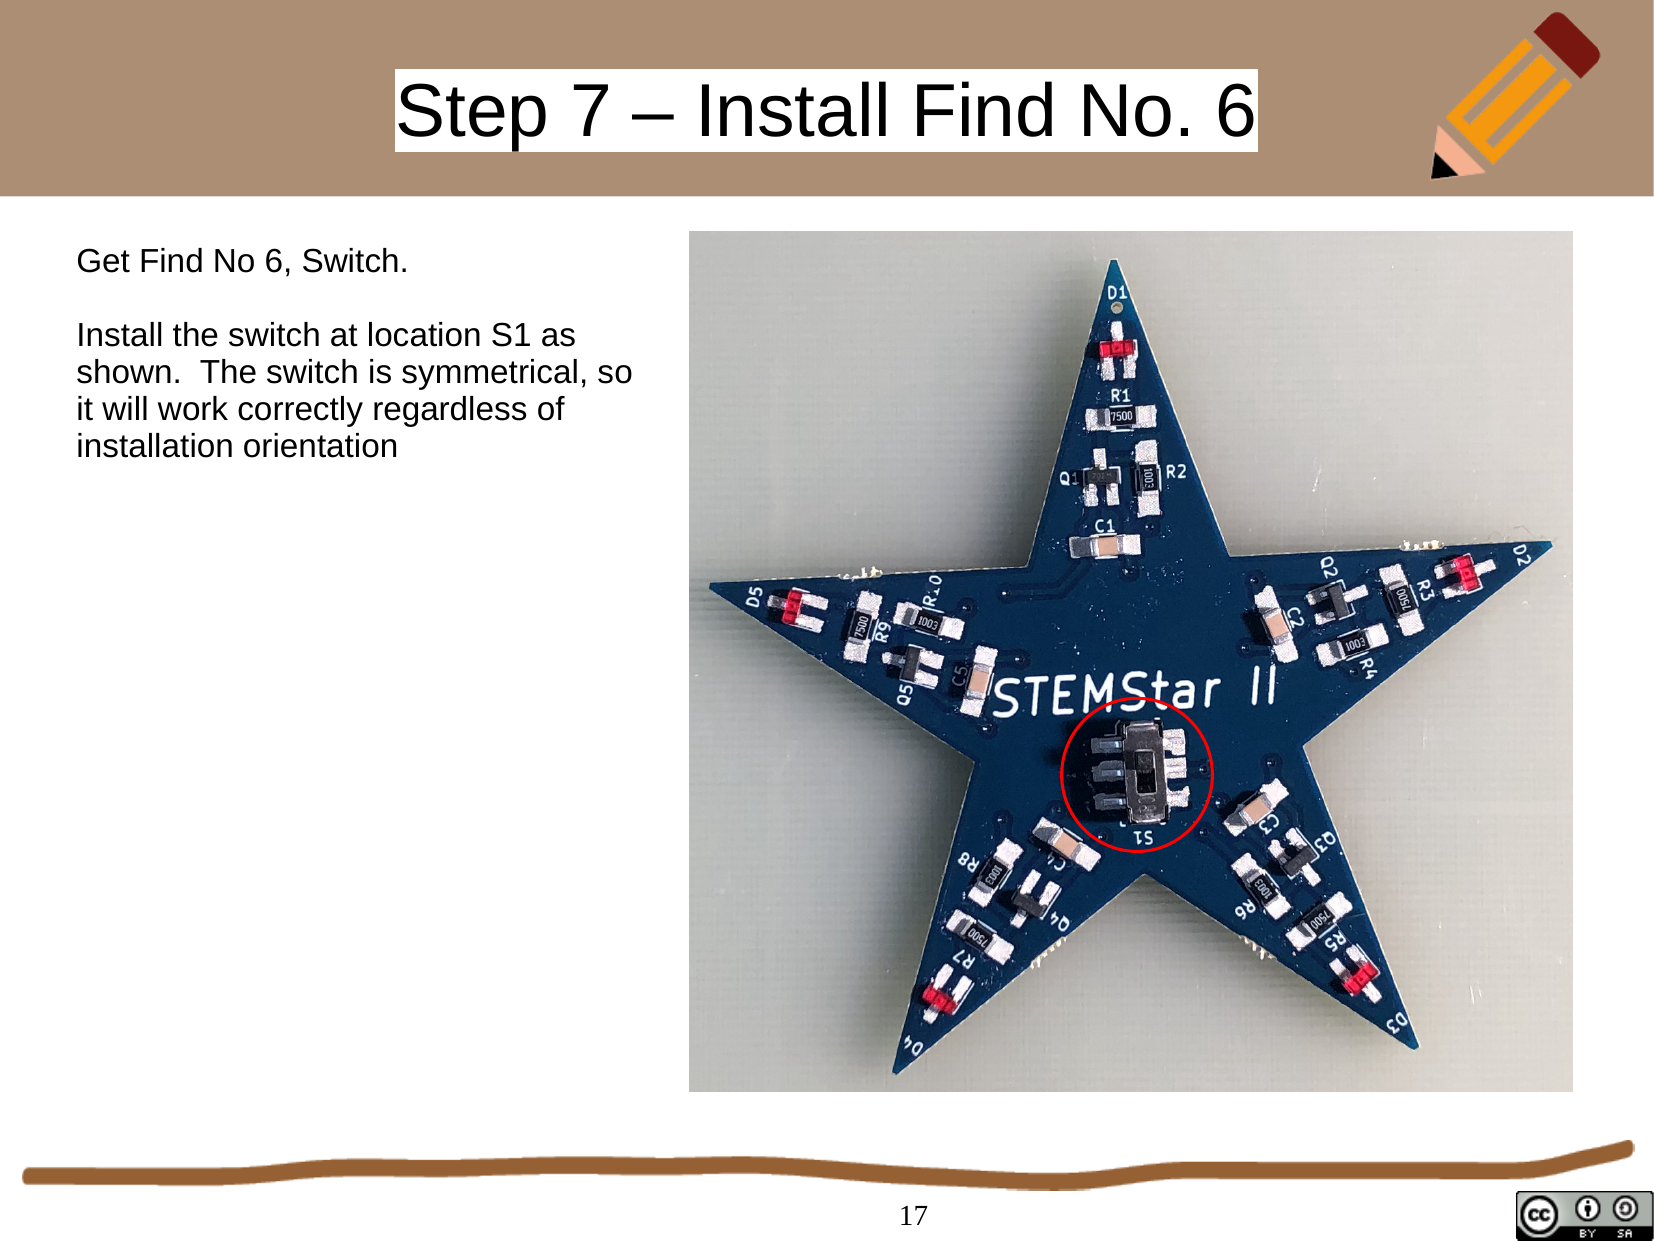

# Step 7 – Install Find No. 6
Get Find No 6, Switch.
Install the switch at location S1 as shown. The switch is symmetrical, so it will work correctly regardless of installation orientation
17